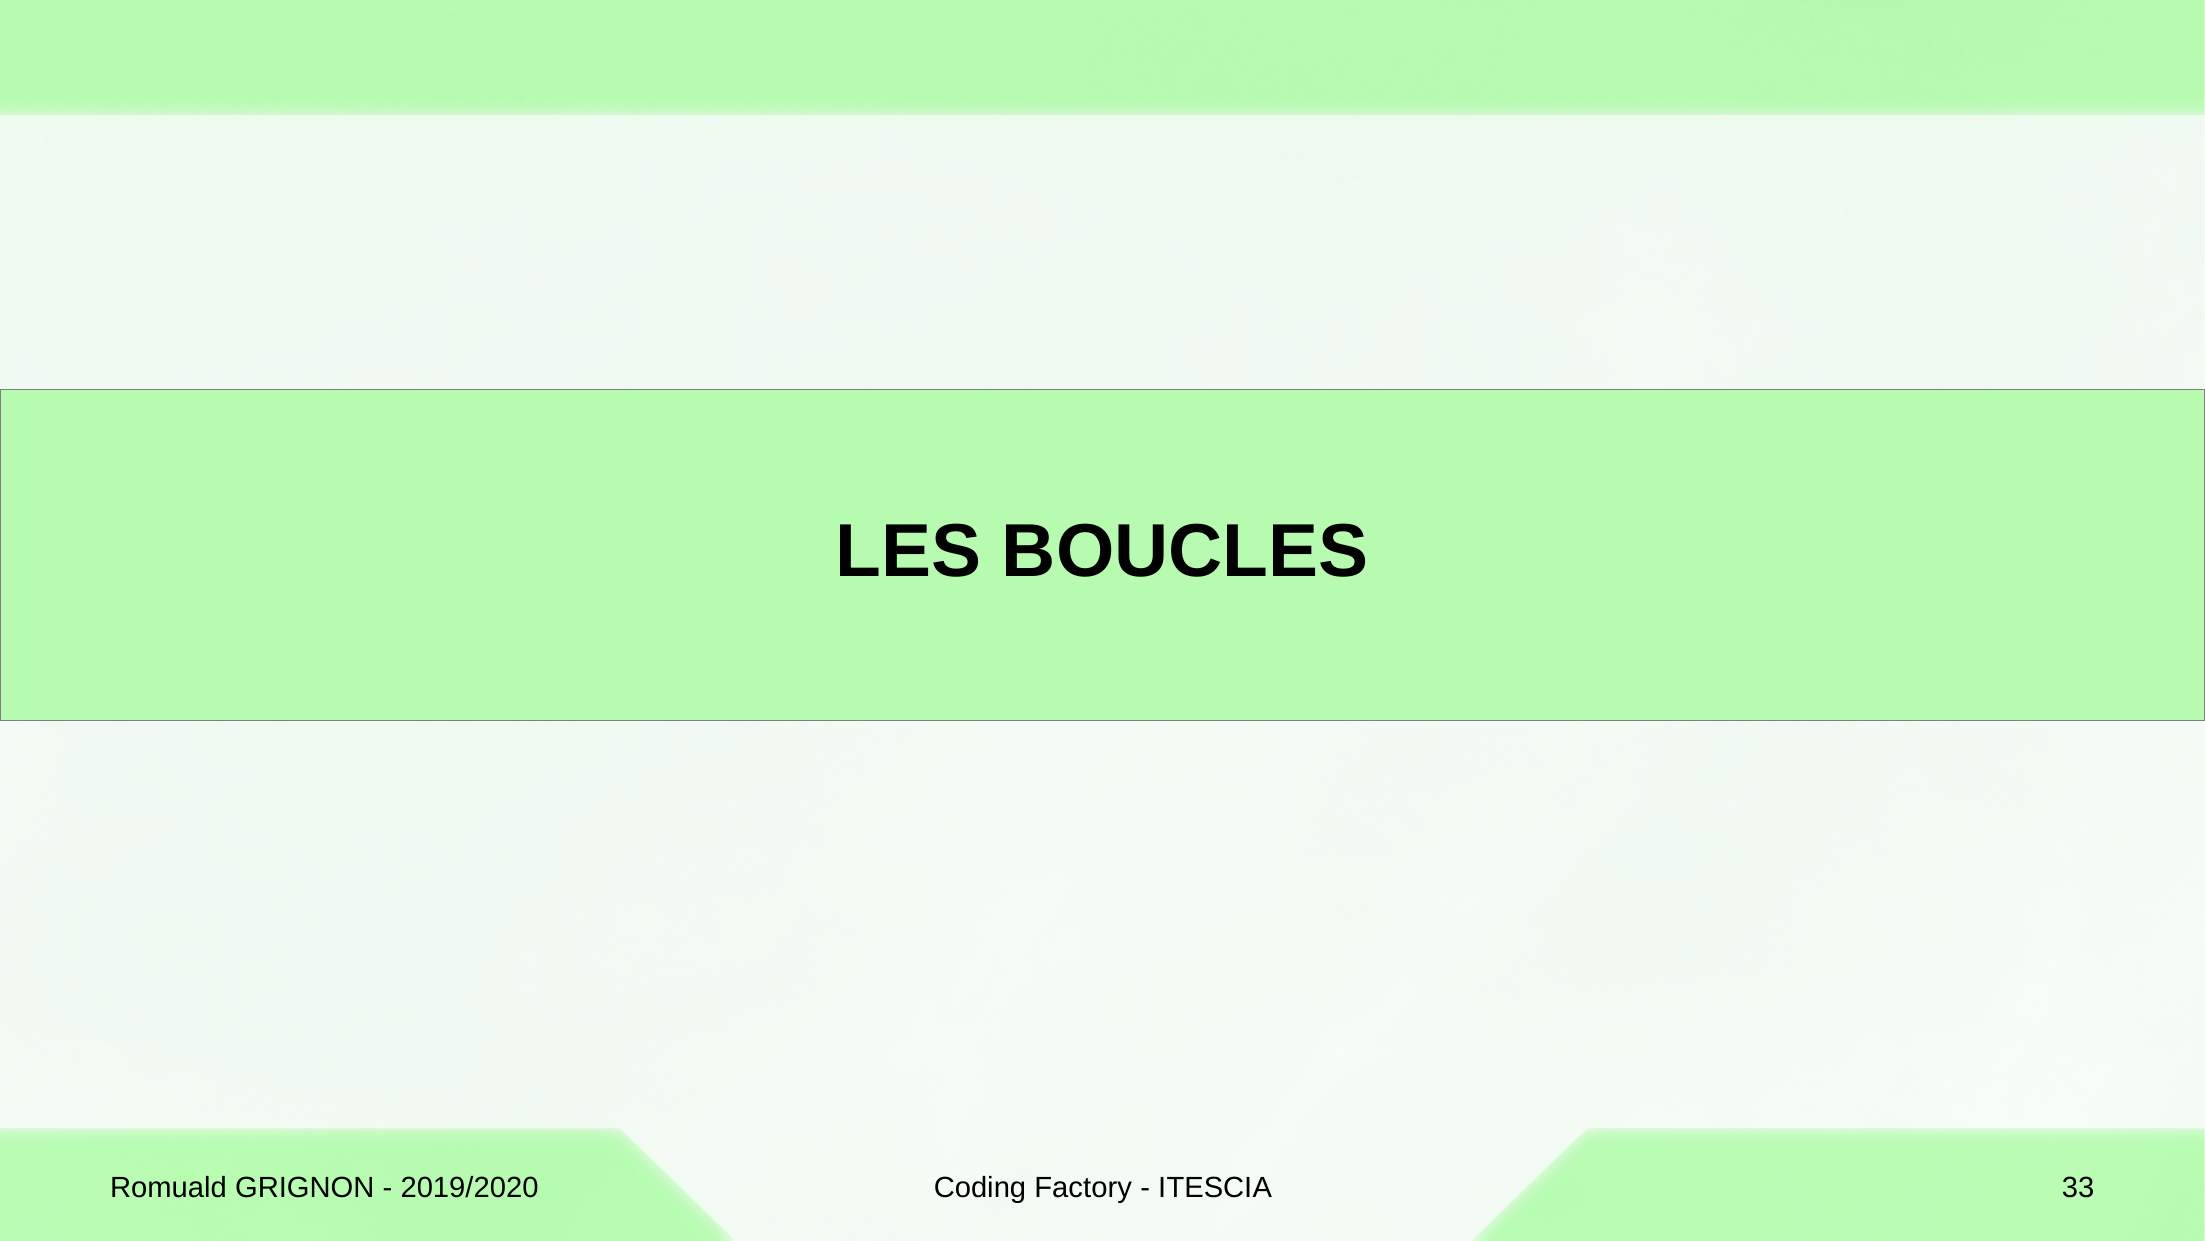

# LES BOUCLES
Romuald GRIGNON - 2019/2020
Coding Factory - ITESCIA
33